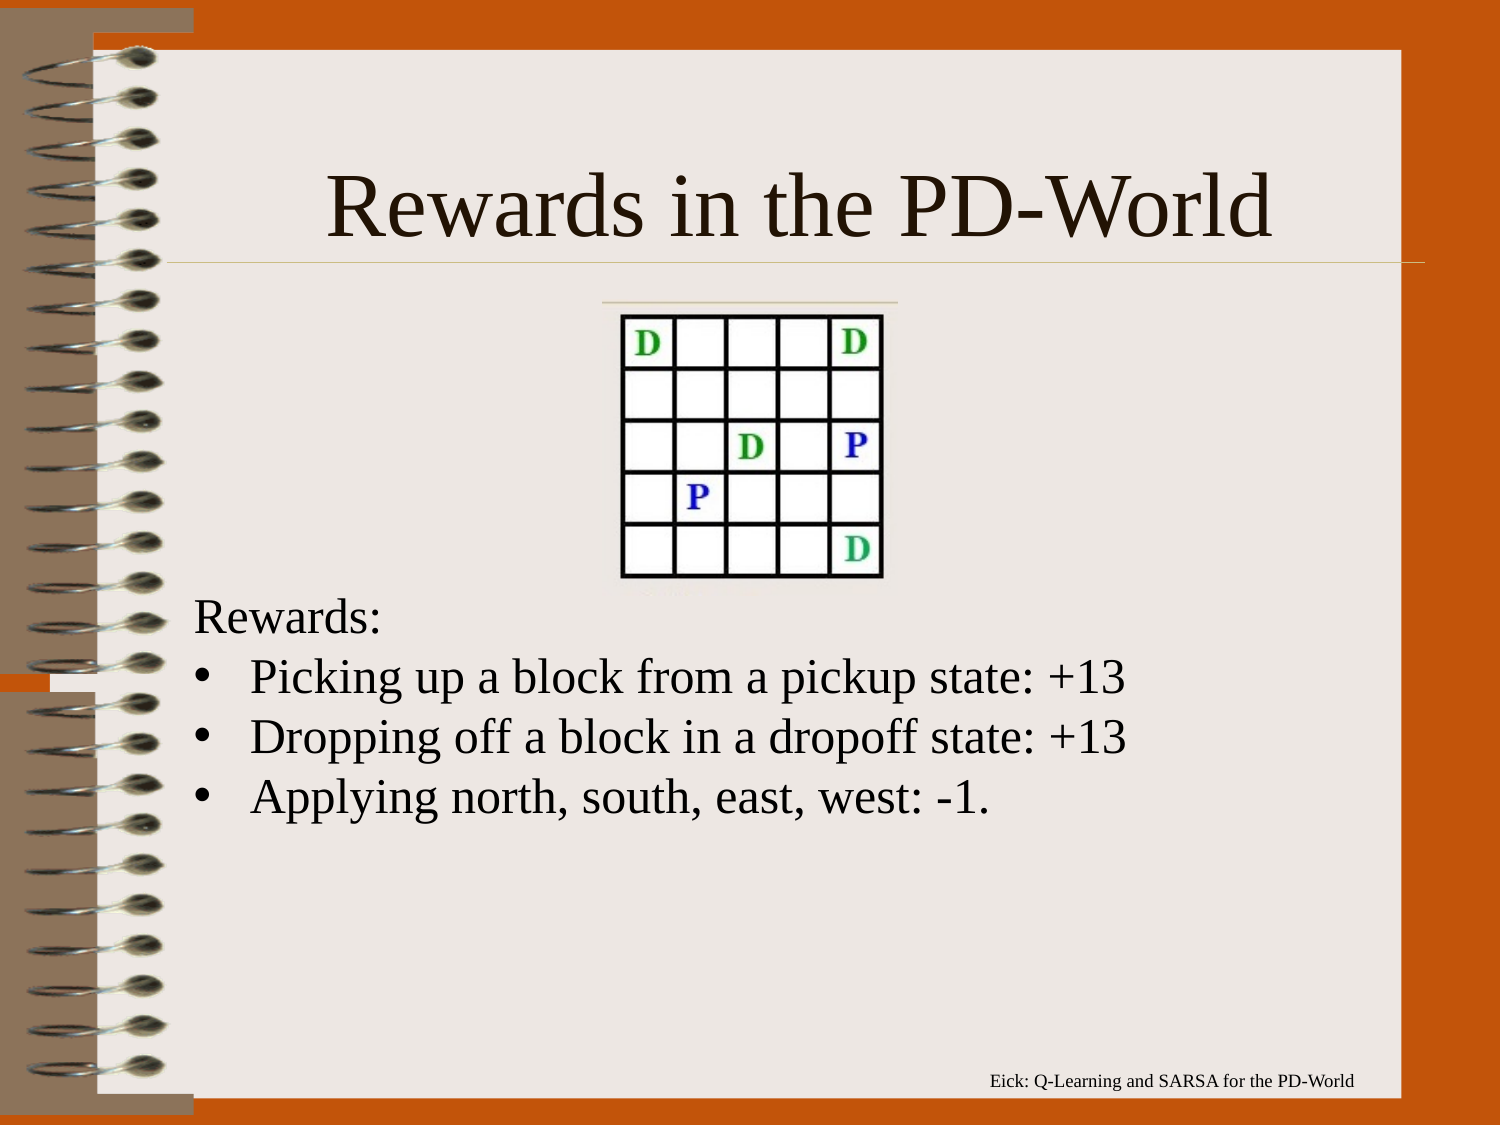

# Rewards in the PD-World
Rewards:
Picking up a block from a pickup state: +13
Dropping off a block in a dropoff state: +13
Applying north, south, east, west: -1.